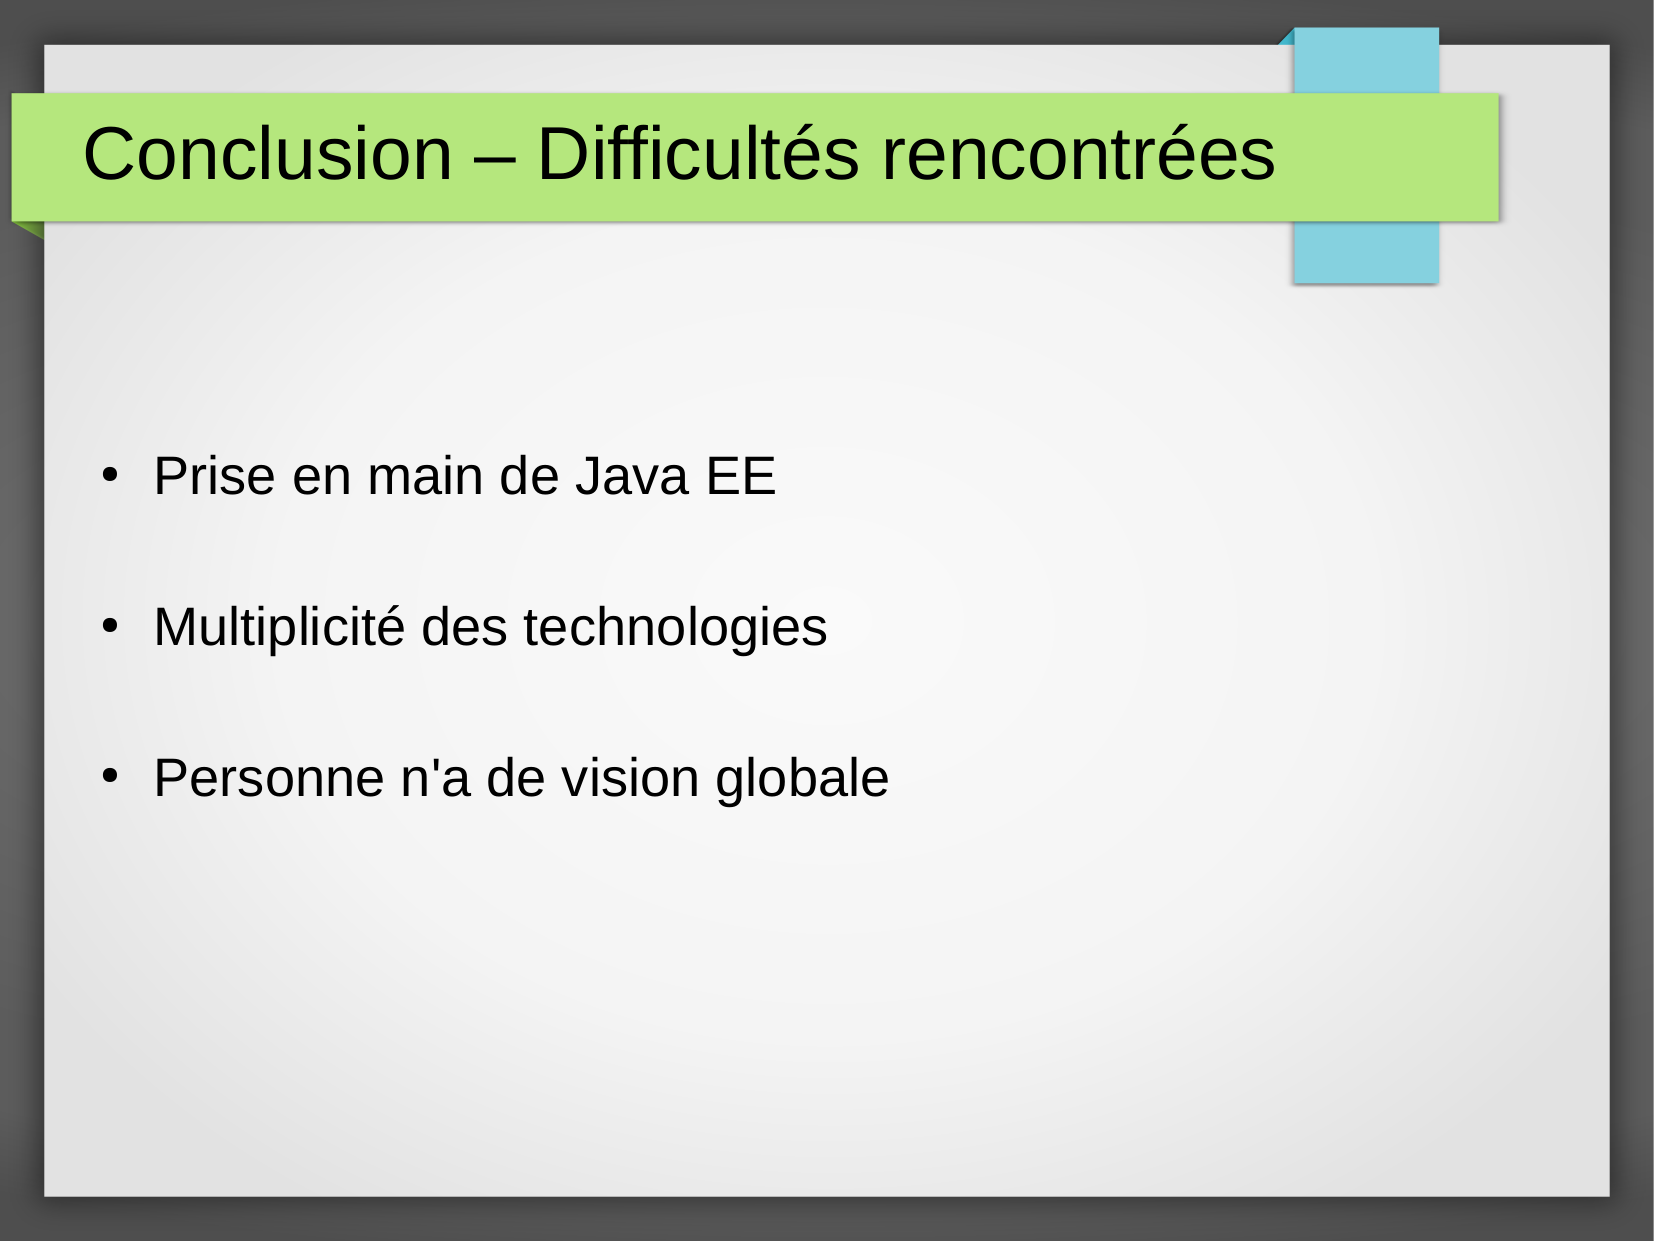

# Conclusion – Difficultés rencontrées
Prise en main de Java EE
Multiplicité des technologies
Personne n'a de vision globale